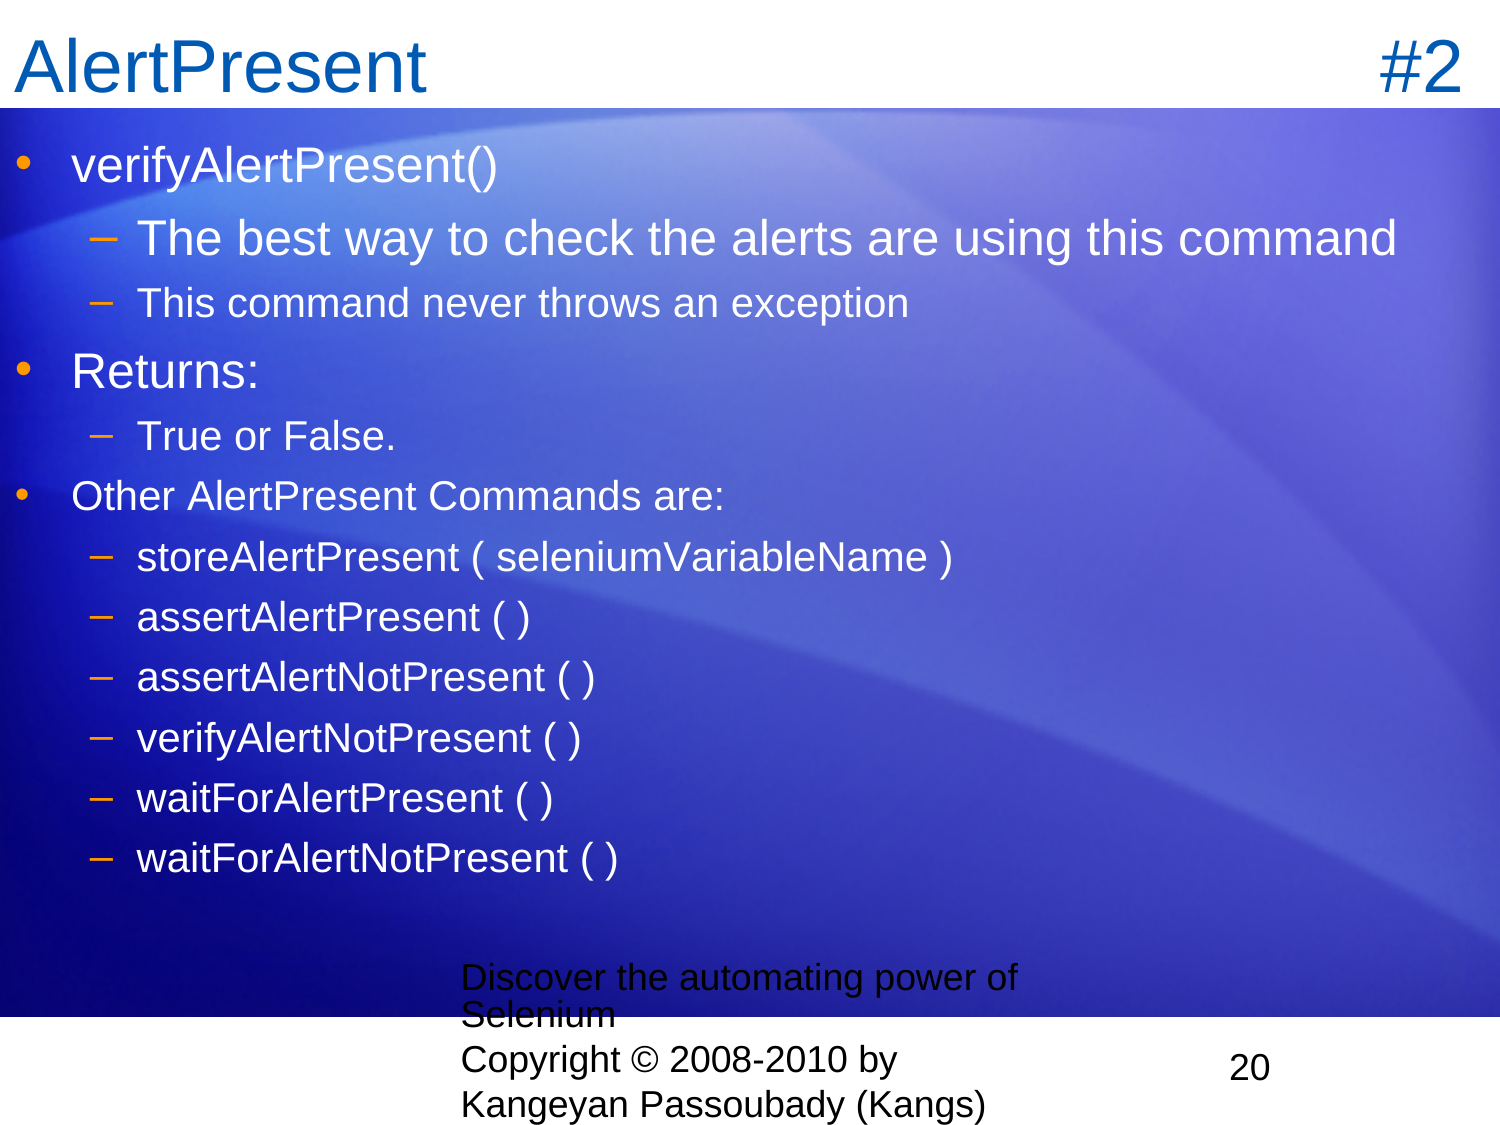

# AlertPresent						 #2
verifyAlertPresent()
The best way to check the alerts are using this command
This command never throws an exception
Returns:
True or False.
Other AlertPresent Commands are:
storeAlertPresent ( seleniumVariableName )
assertAlertPresent ( )
assertAlertNotPresent ( )
verifyAlertNotPresent ( )
waitForAlertPresent ( )
waitForAlertNotPresent ( )
Discover the automating power of Selenium
20